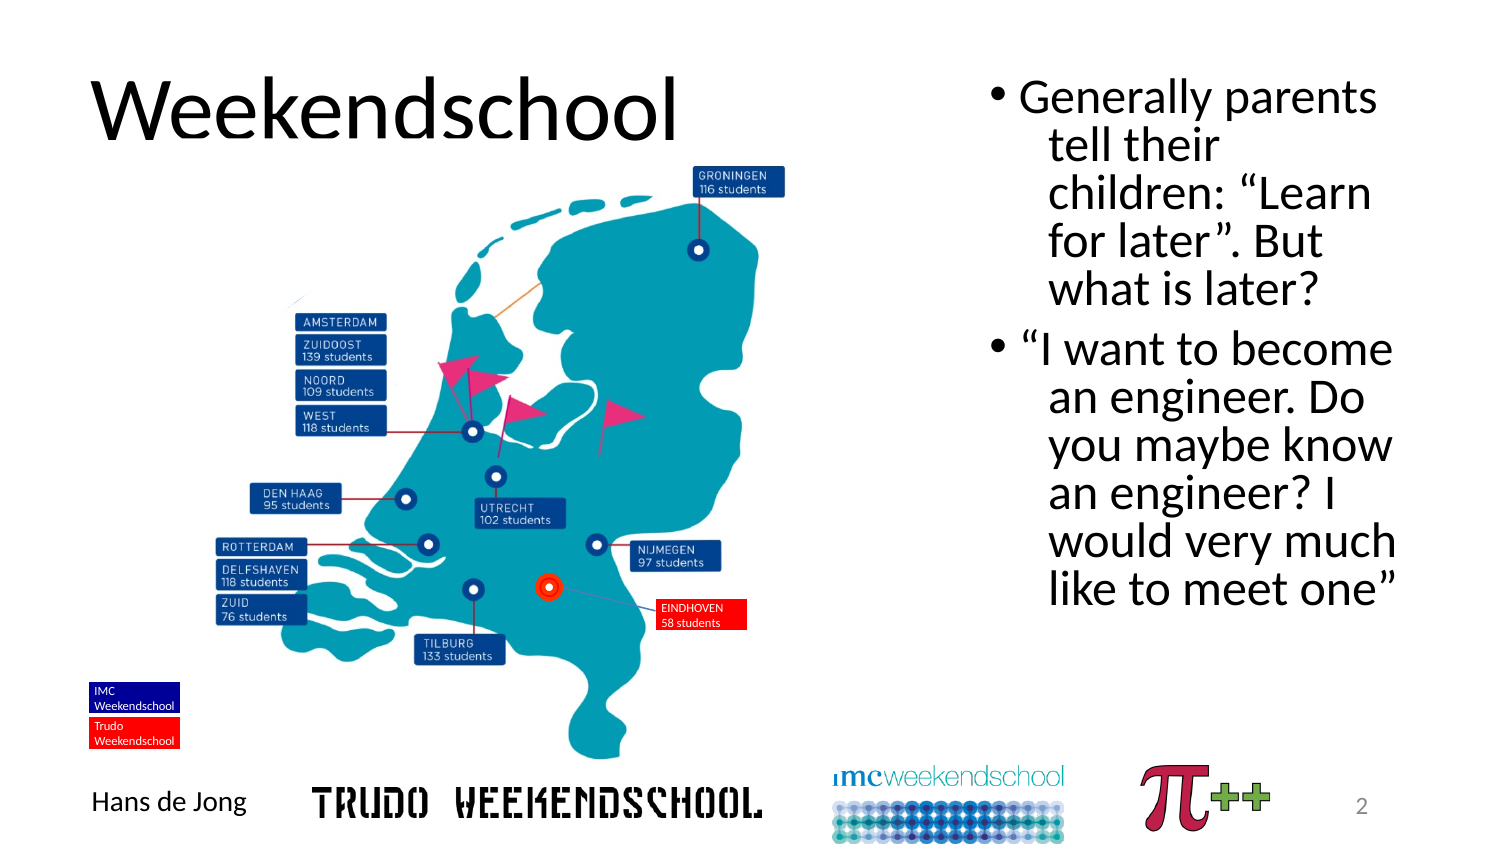

# Weekendschool
Generally parents tell their children: “Learn for later”. But what is later?
“I want to become an engineer. Do you maybe know an engineer? I would very much like to meet one”
EINDHOVEN
58 students
IMC Weekendschool
Trudo Weekendschool